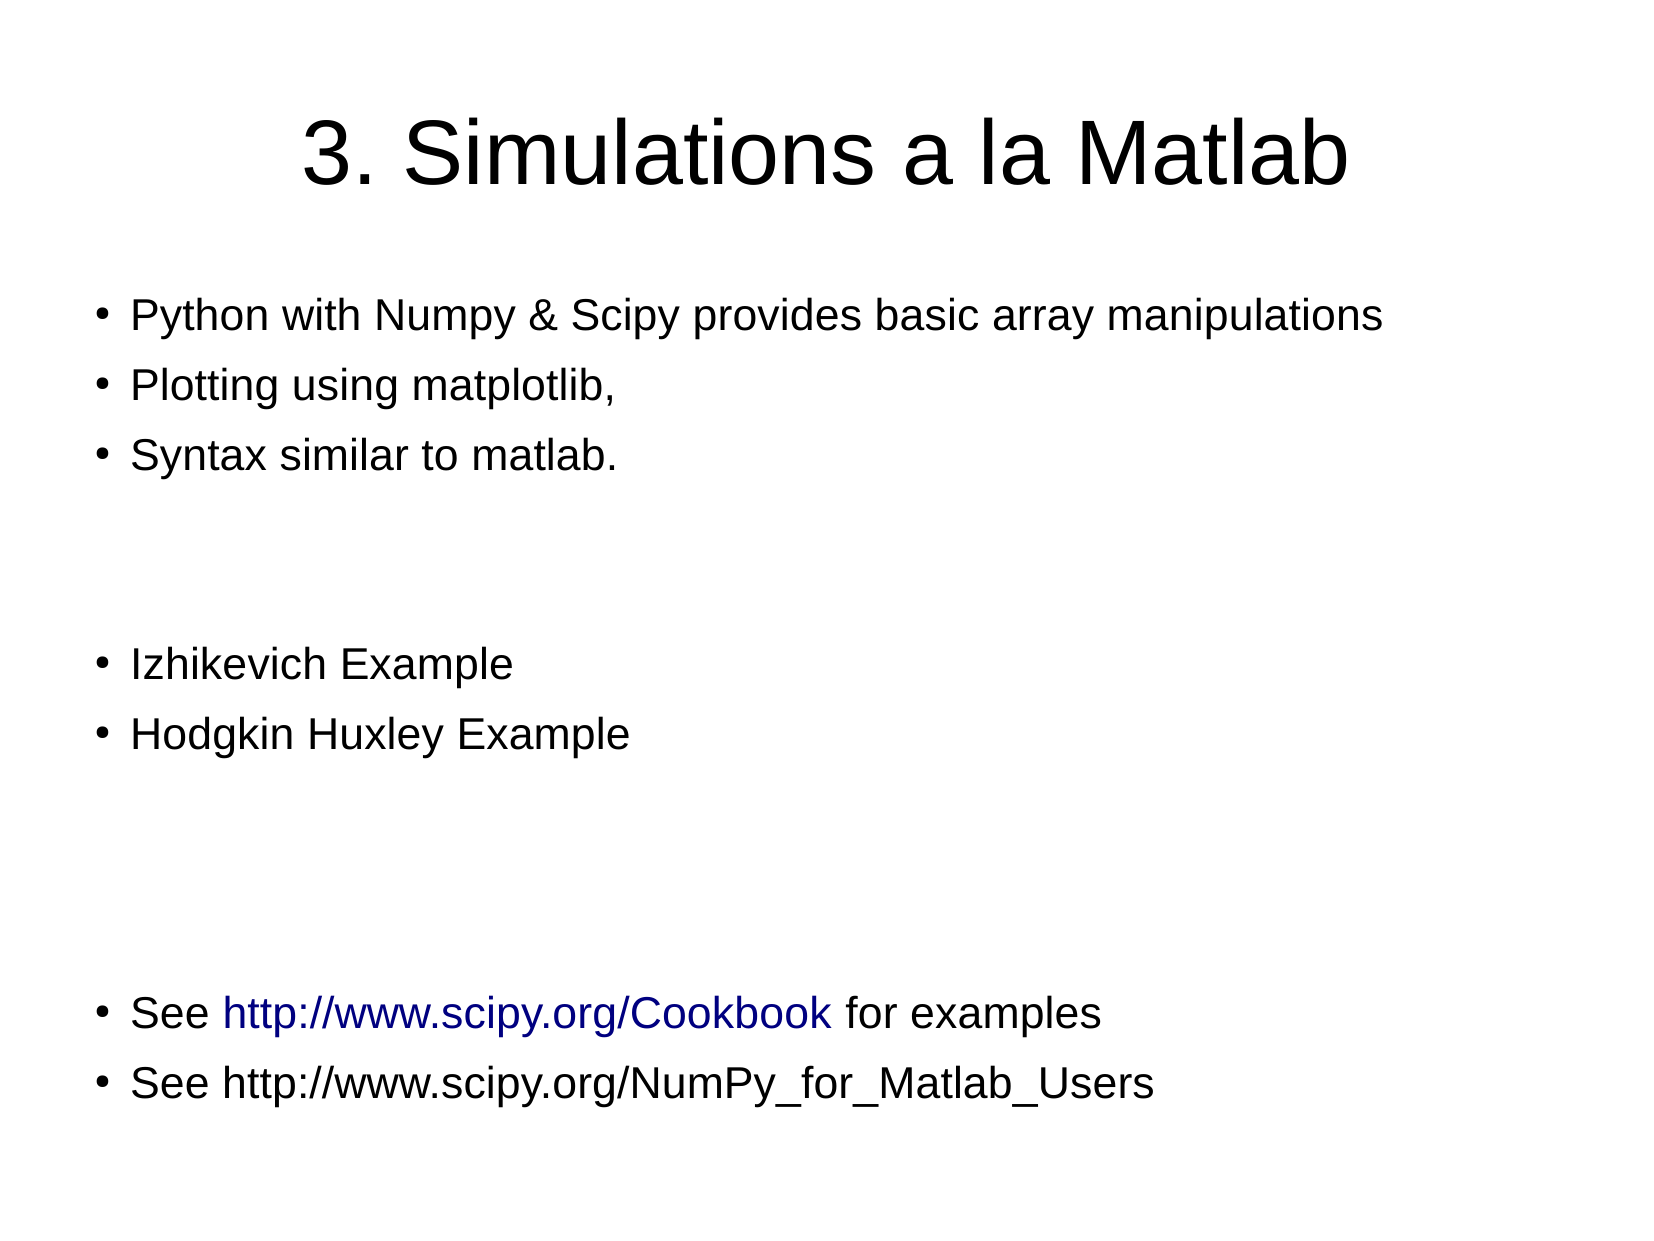

# 3. Simulations a la Matlab
Python with Numpy & Scipy provides basic array manipulations
Plotting using matplotlib,
Syntax similar to matlab.
Izhikevich Example
Hodgkin Huxley Example
See http://www.scipy.org/Cookbook for examples
See http://www.scipy.org/NumPy_for_Matlab_Users